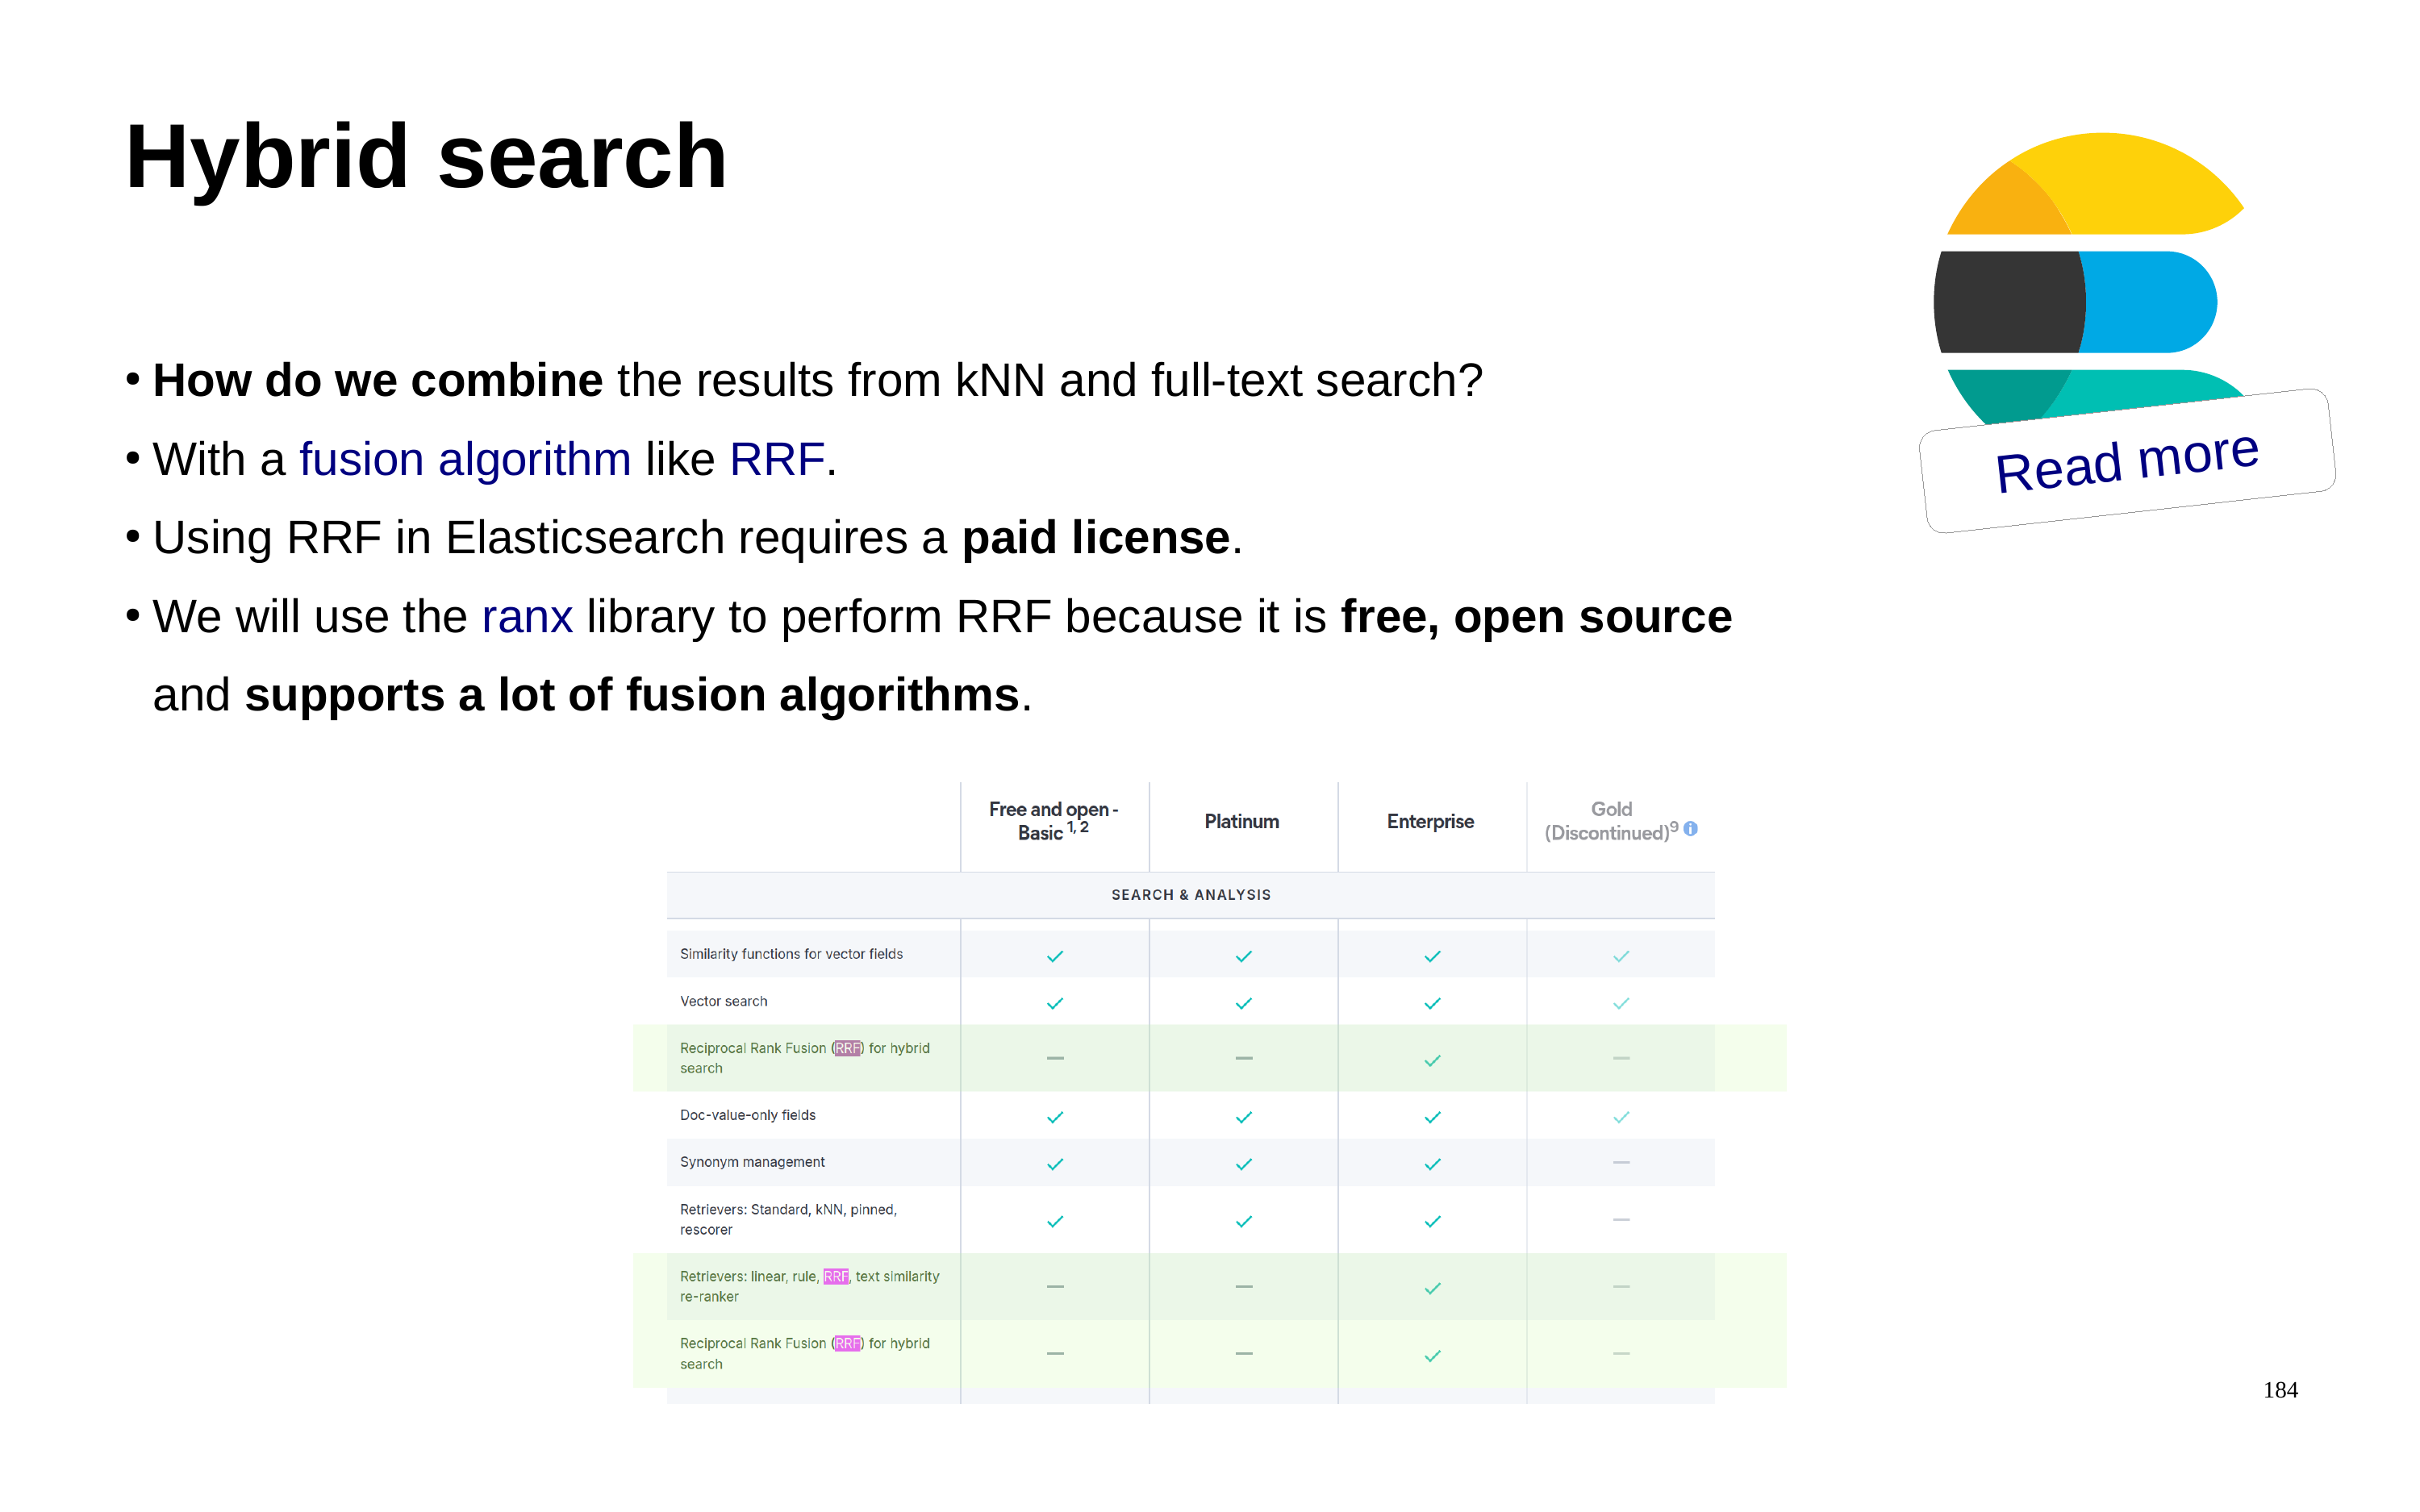

Hybrid search
How do we combine the results from kNN and full-text search?
With a fusion algorithm like RRF.
Using RRF in Elasticsearch requires a paid license.
We will use the ranx library to perform RRF because it is free, open source and supports a lot of fusion algorithms.
Read more
184